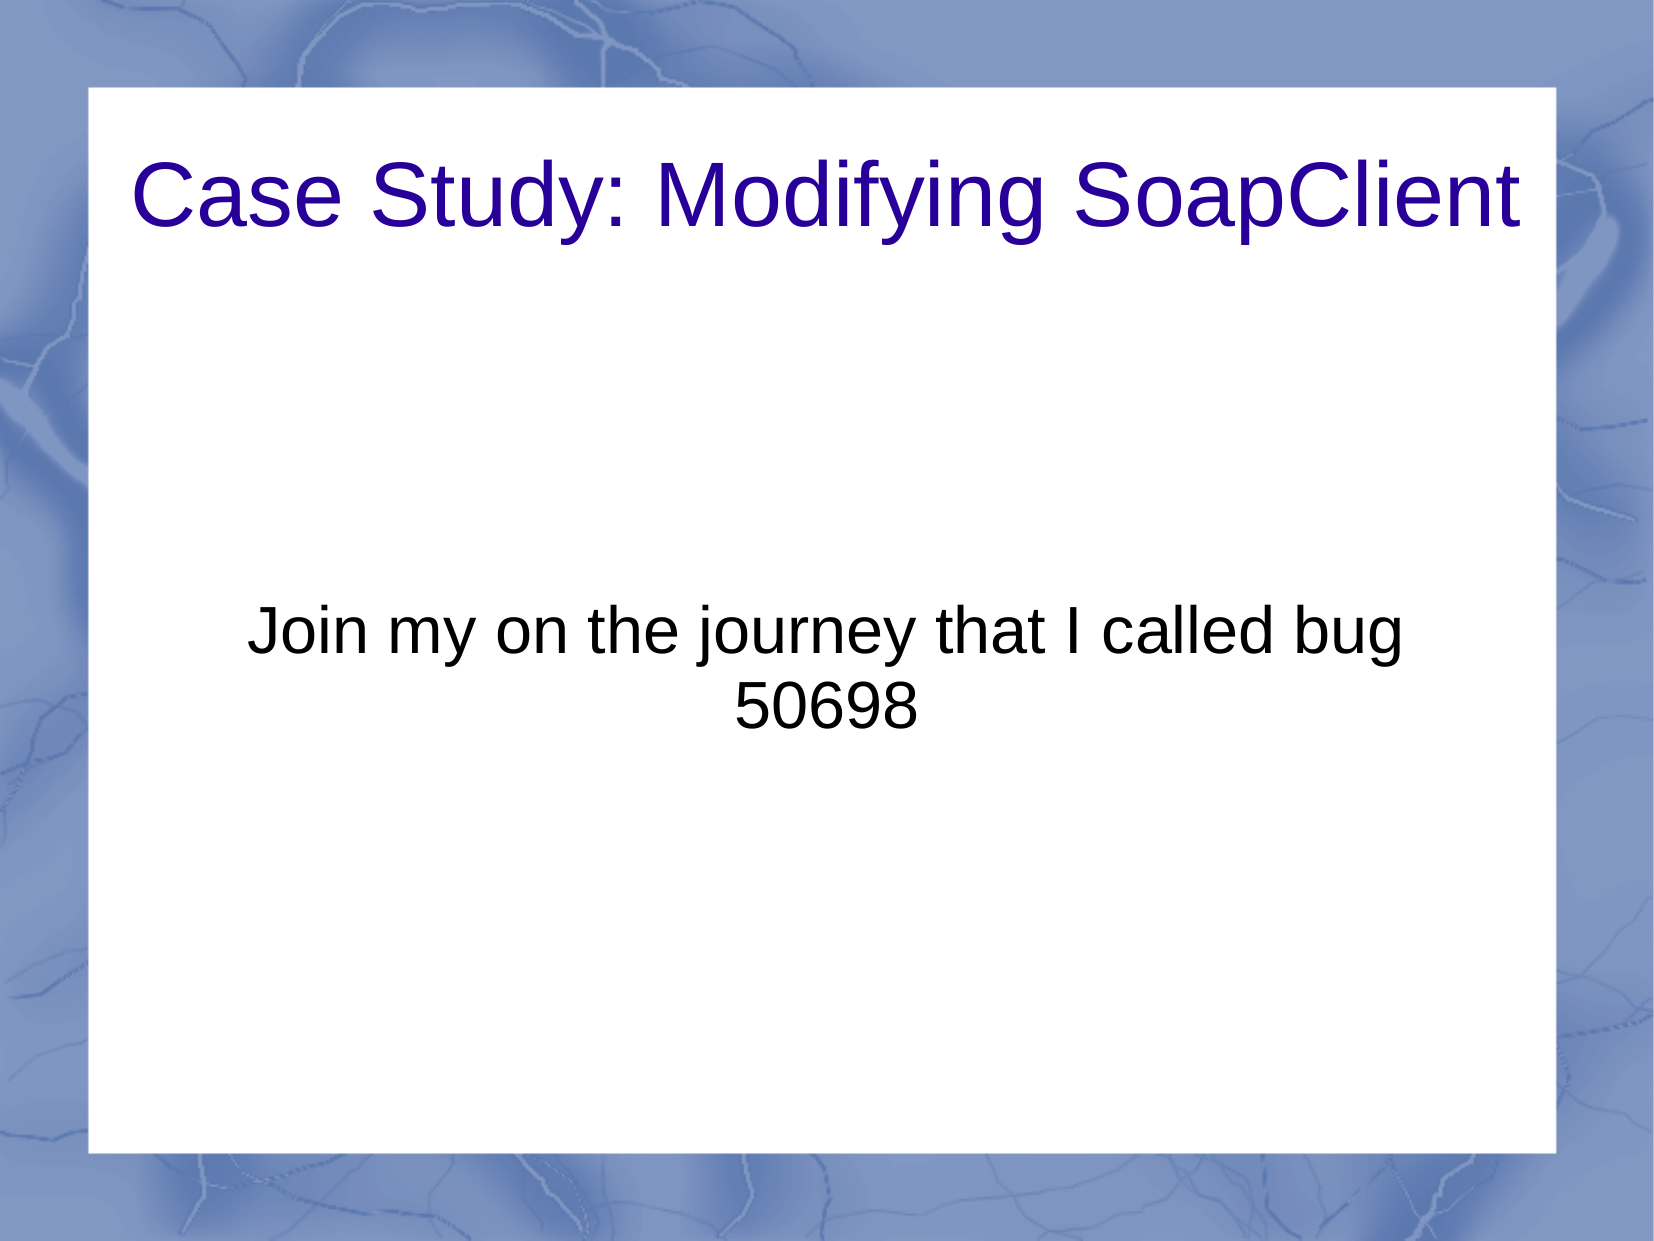

# Case Study: Modifying SoapClient
Join my on the journey that I called bug 50698